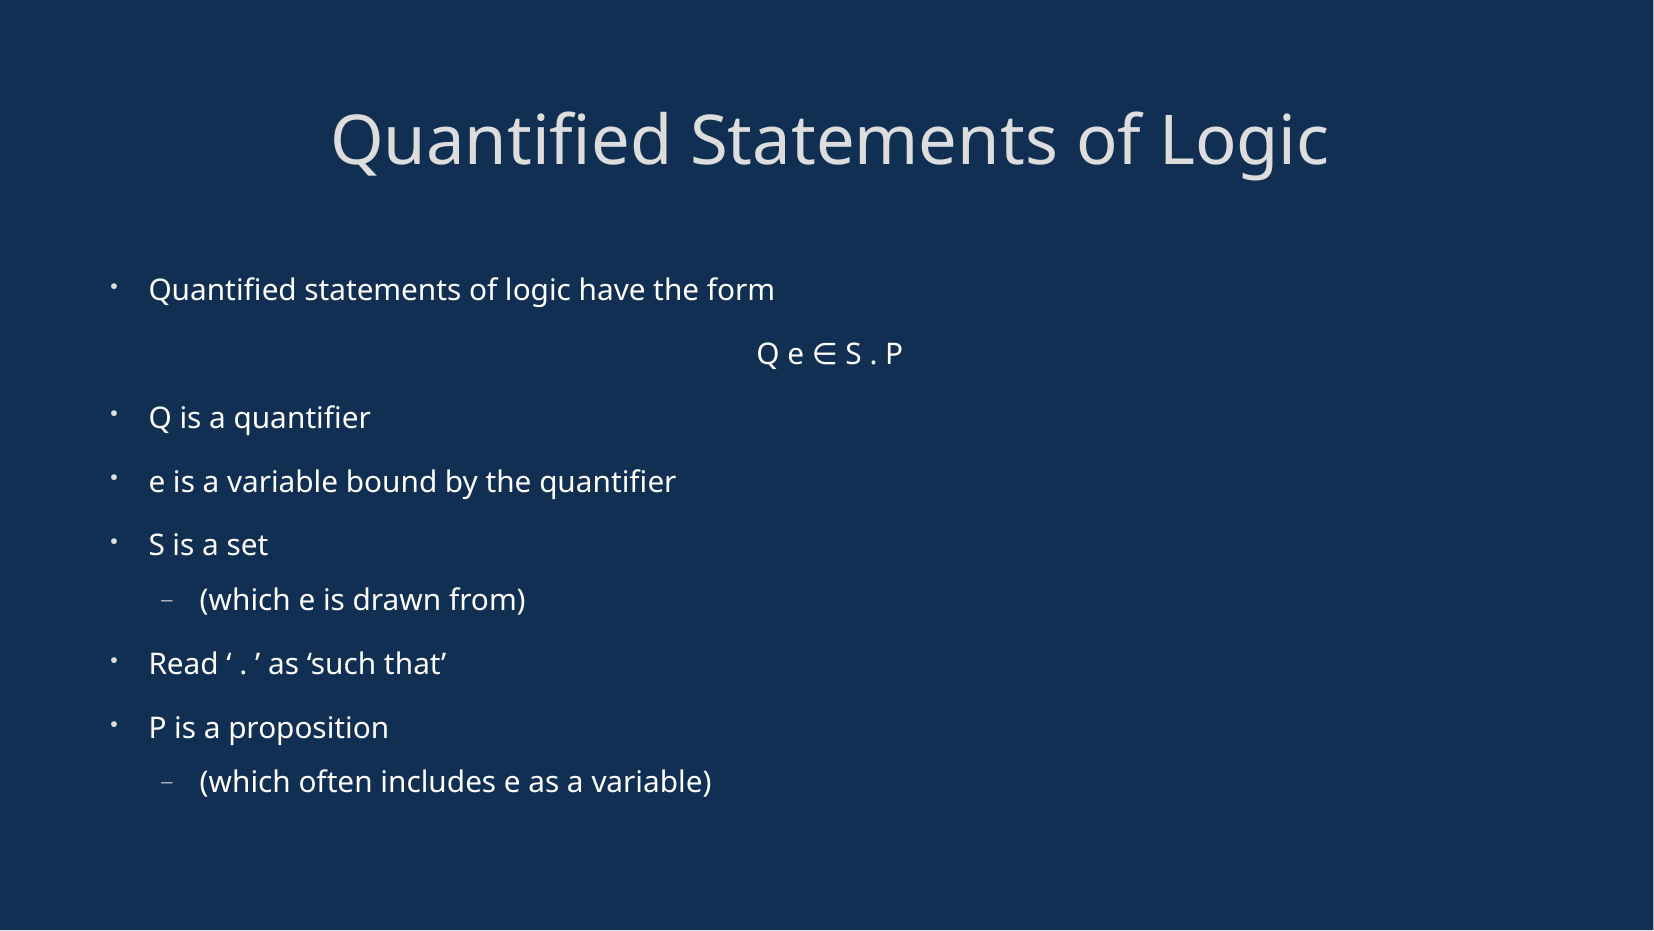

# Quantified Statements of Logic
Quantified statements of logic have the form
Q e ∈ S . P
Q is a quantifier
e is a variable bound by the quantifier
S is a set
(which e is drawn from)
Read ‘ . ’ as ‘such that’
P is a proposition
(which often includes e as a variable)